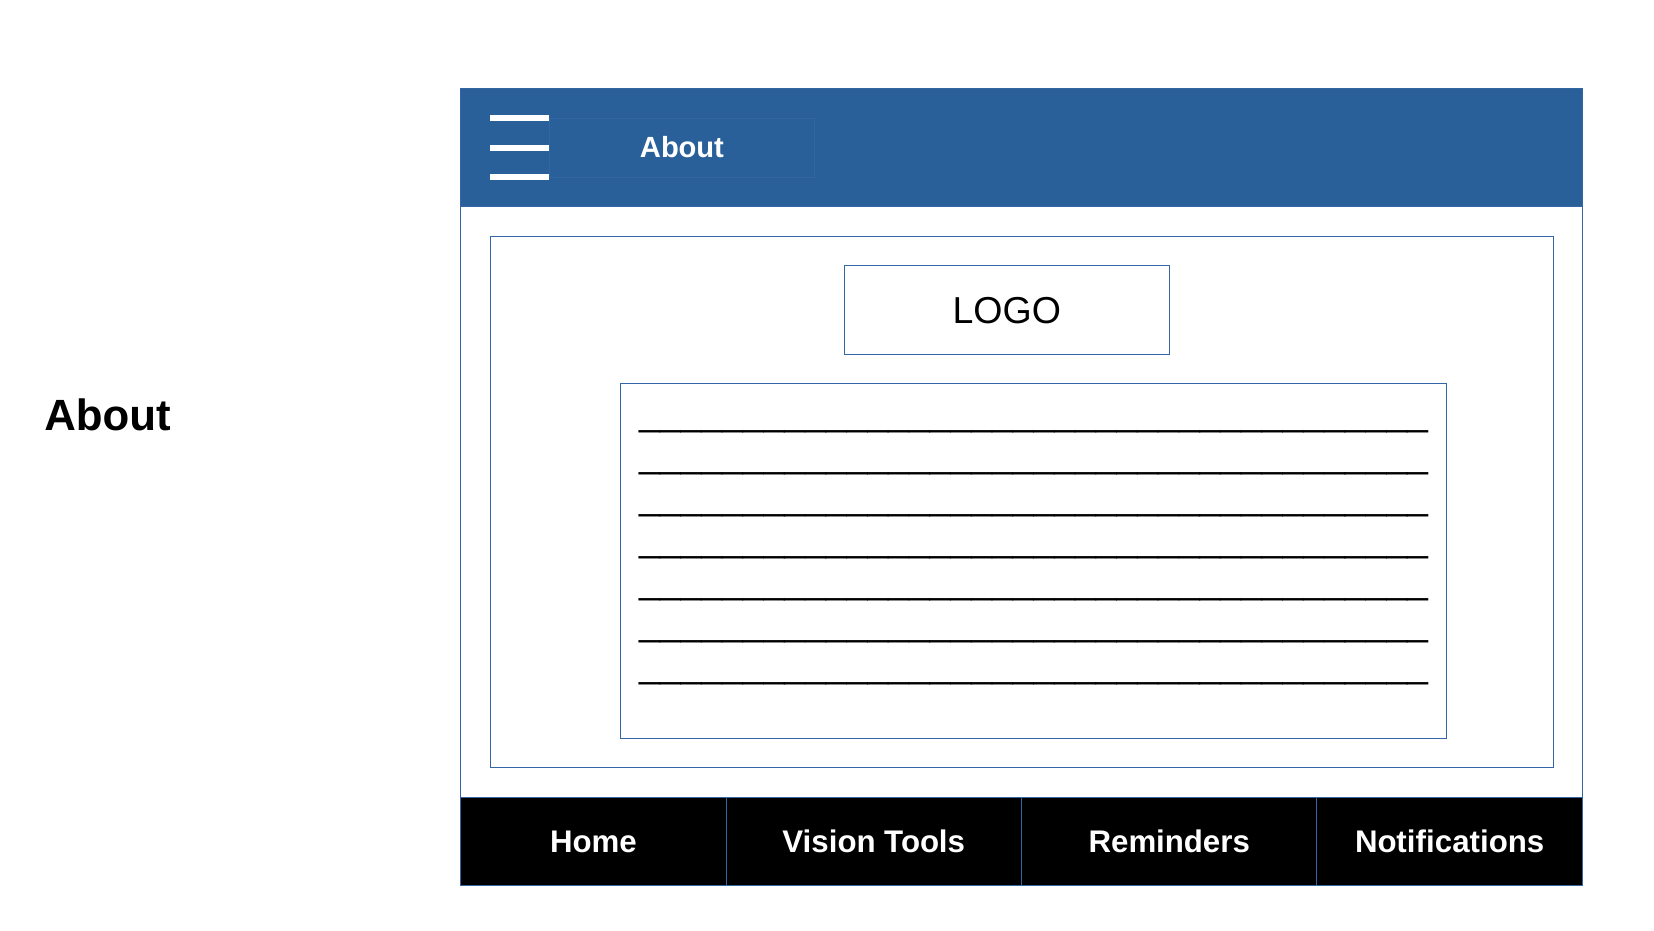

About
LOGO
__________________________________________________________________________________________________________________________________________________________________________________________________________________________________________________________________________
About
Home
Vision Tools
Reminders
Notifications